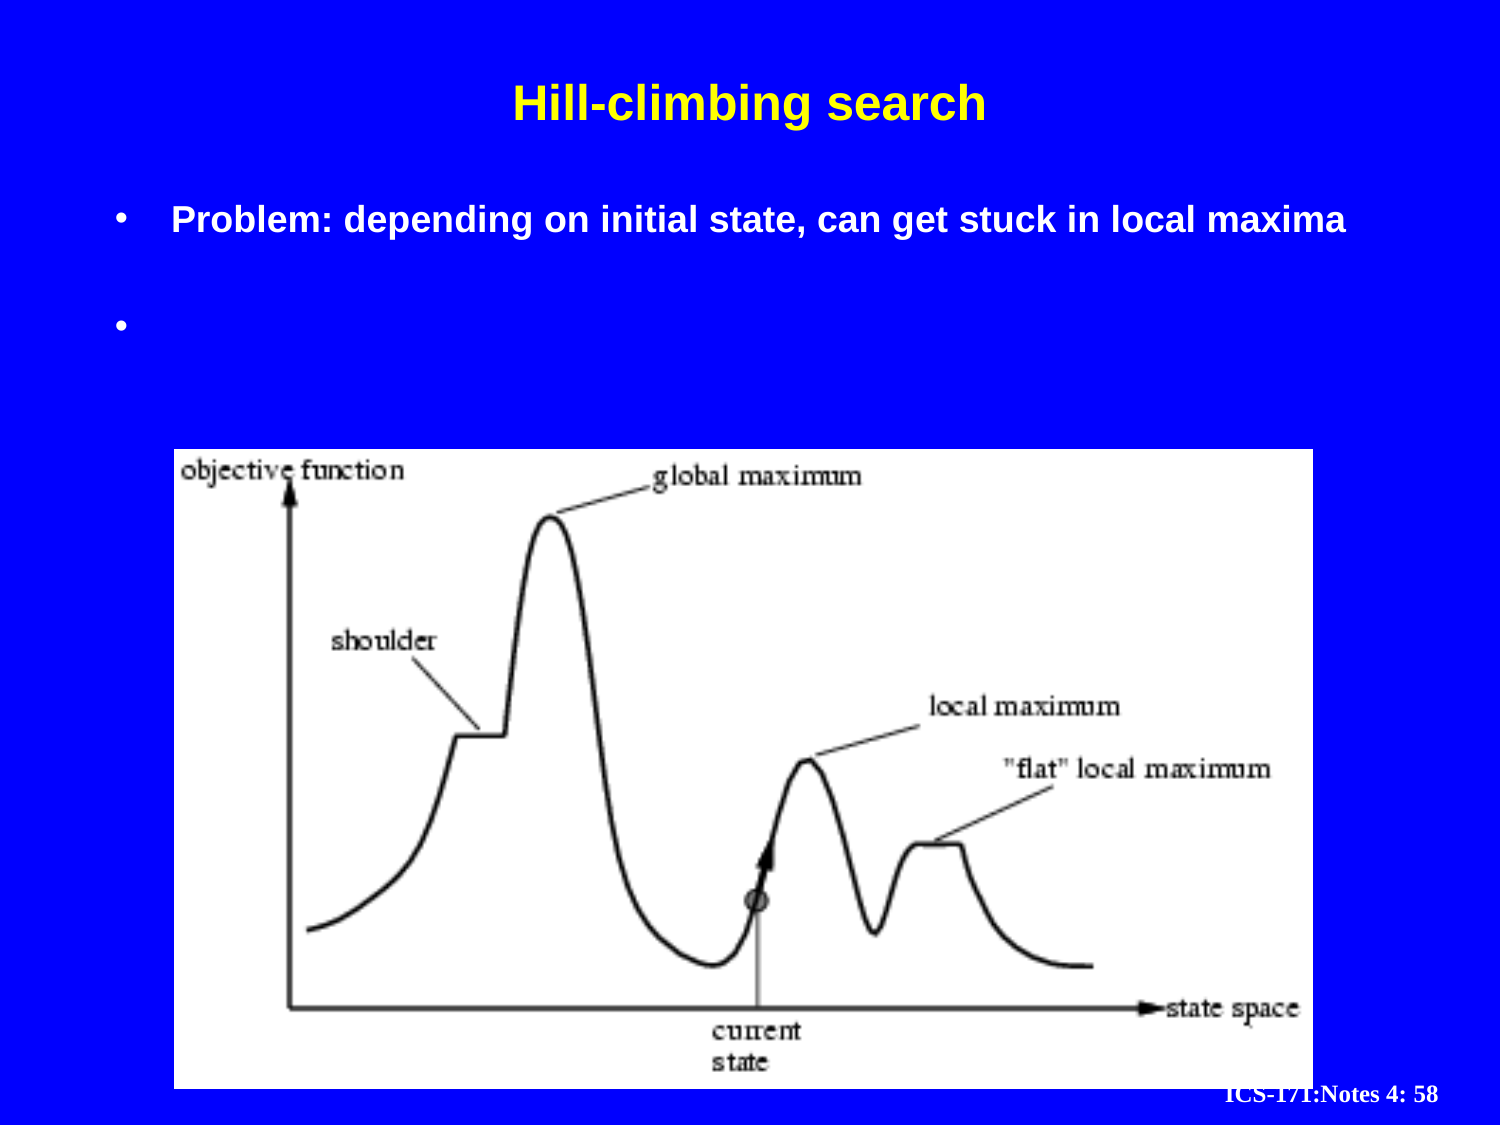

# Hill-climbing search
Problem: depending on initial state, can get stuck in local maxima